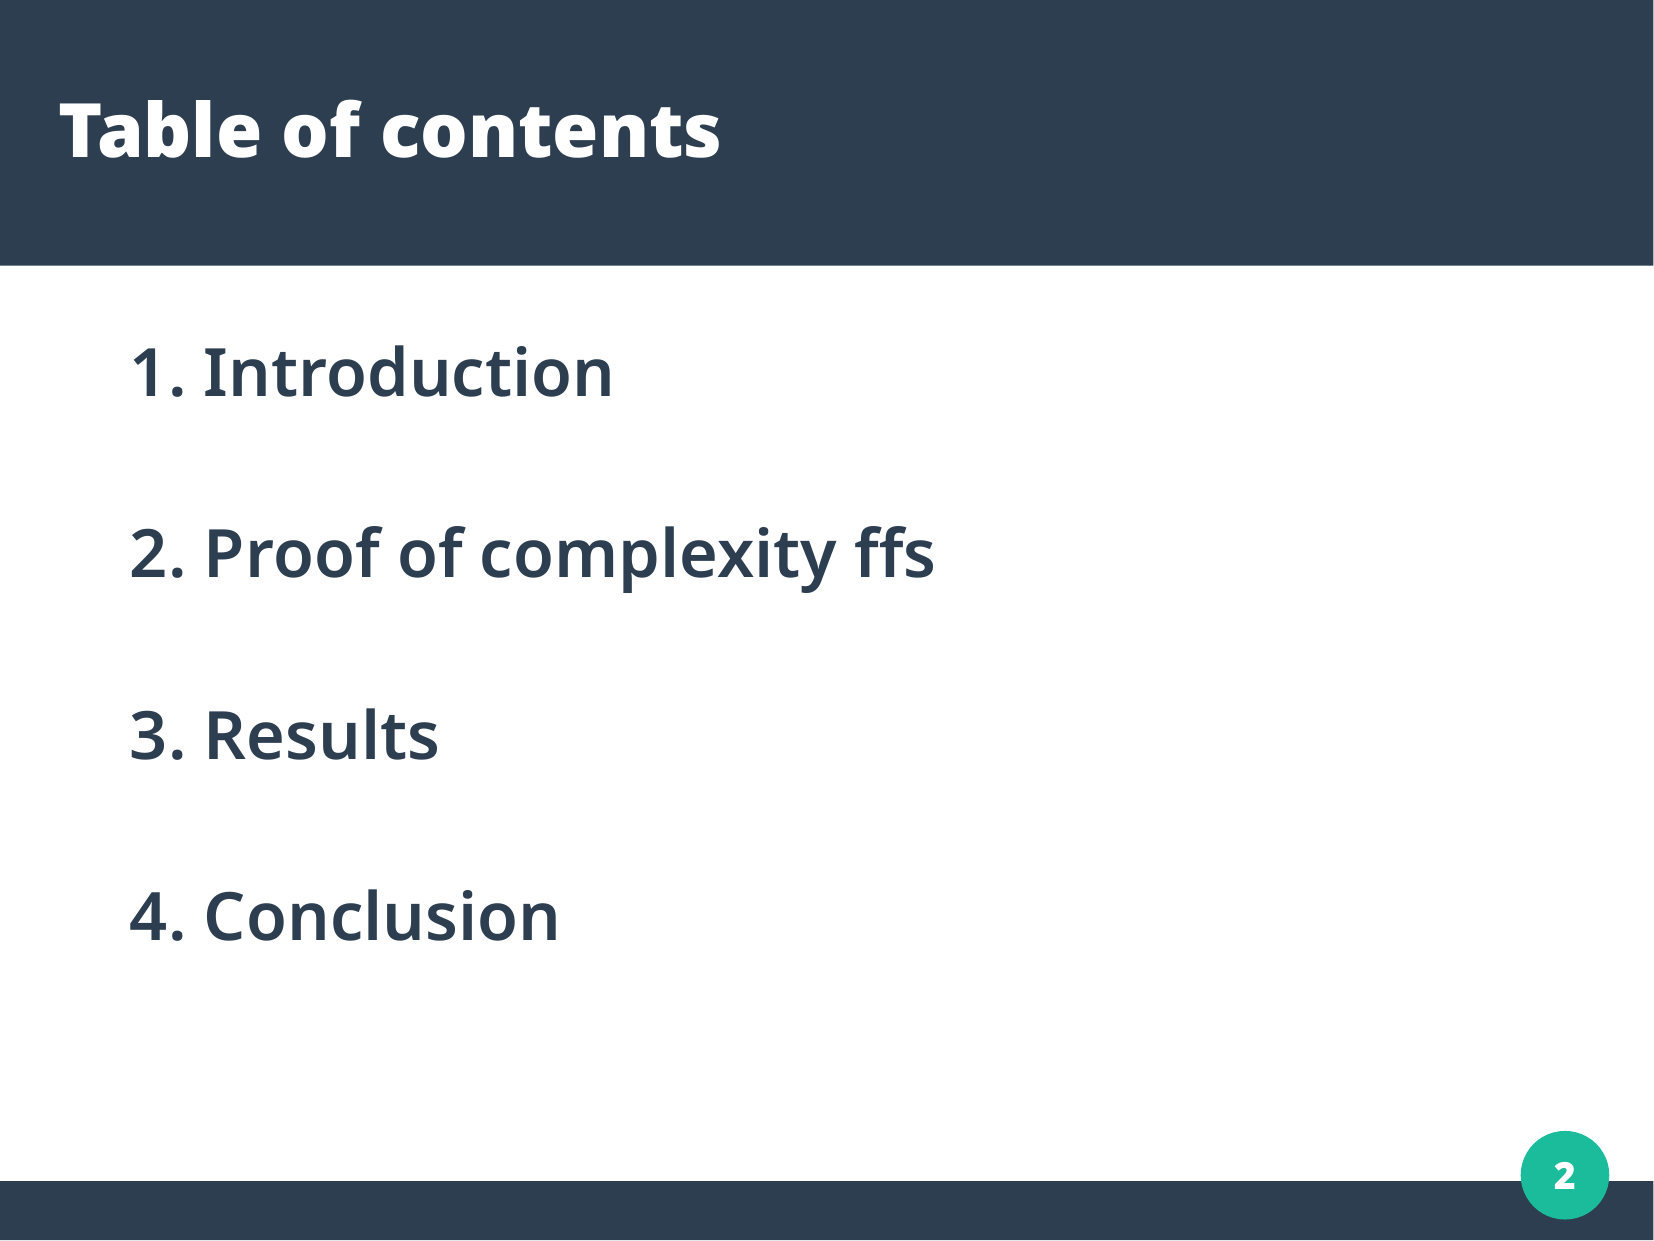

# Table of contents
1. Introduction
2. Proof of complexity ffs
3. Results
4. Conclusion
2